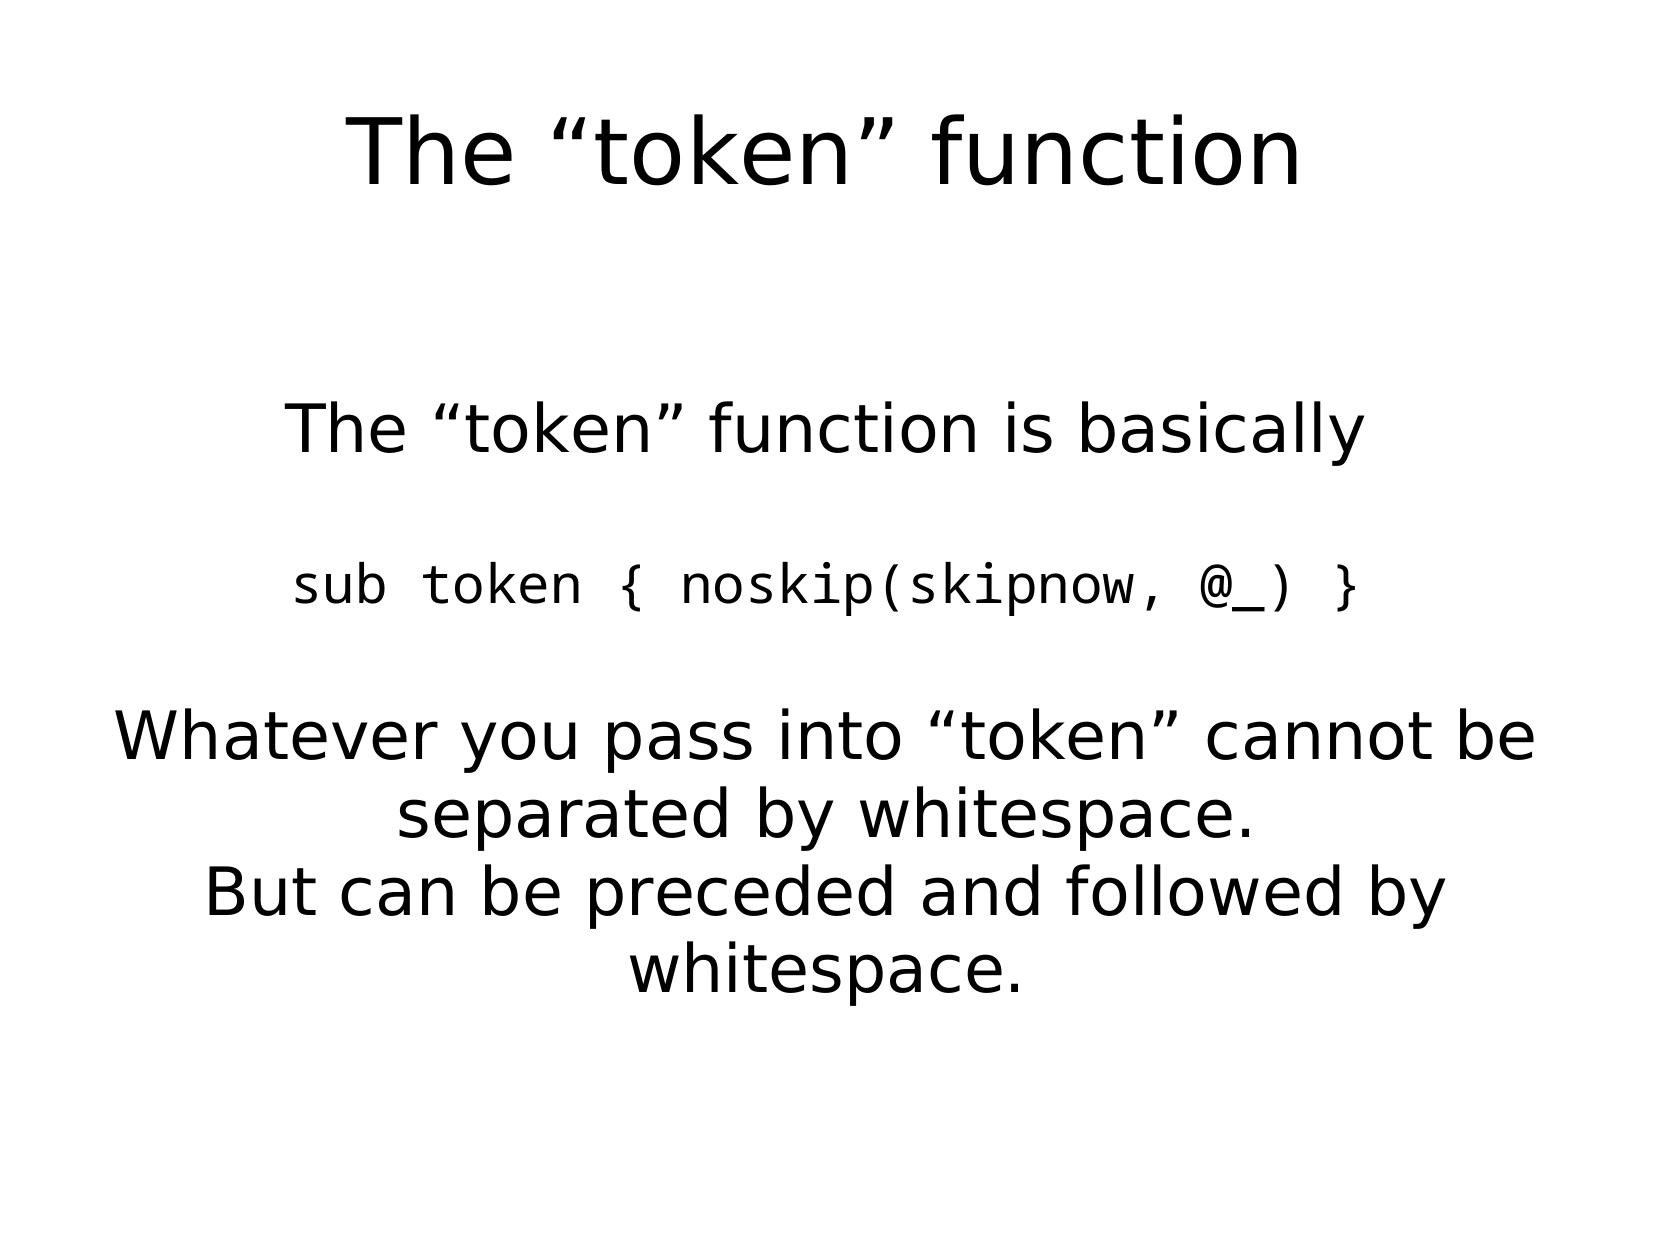

# The “token” function
The “token” function is basically
sub token { noskip(skipnow, @_) }
Whatever you pass into “token” cannot be separated by whitespace.
But can be preceded and followed by whitespace.